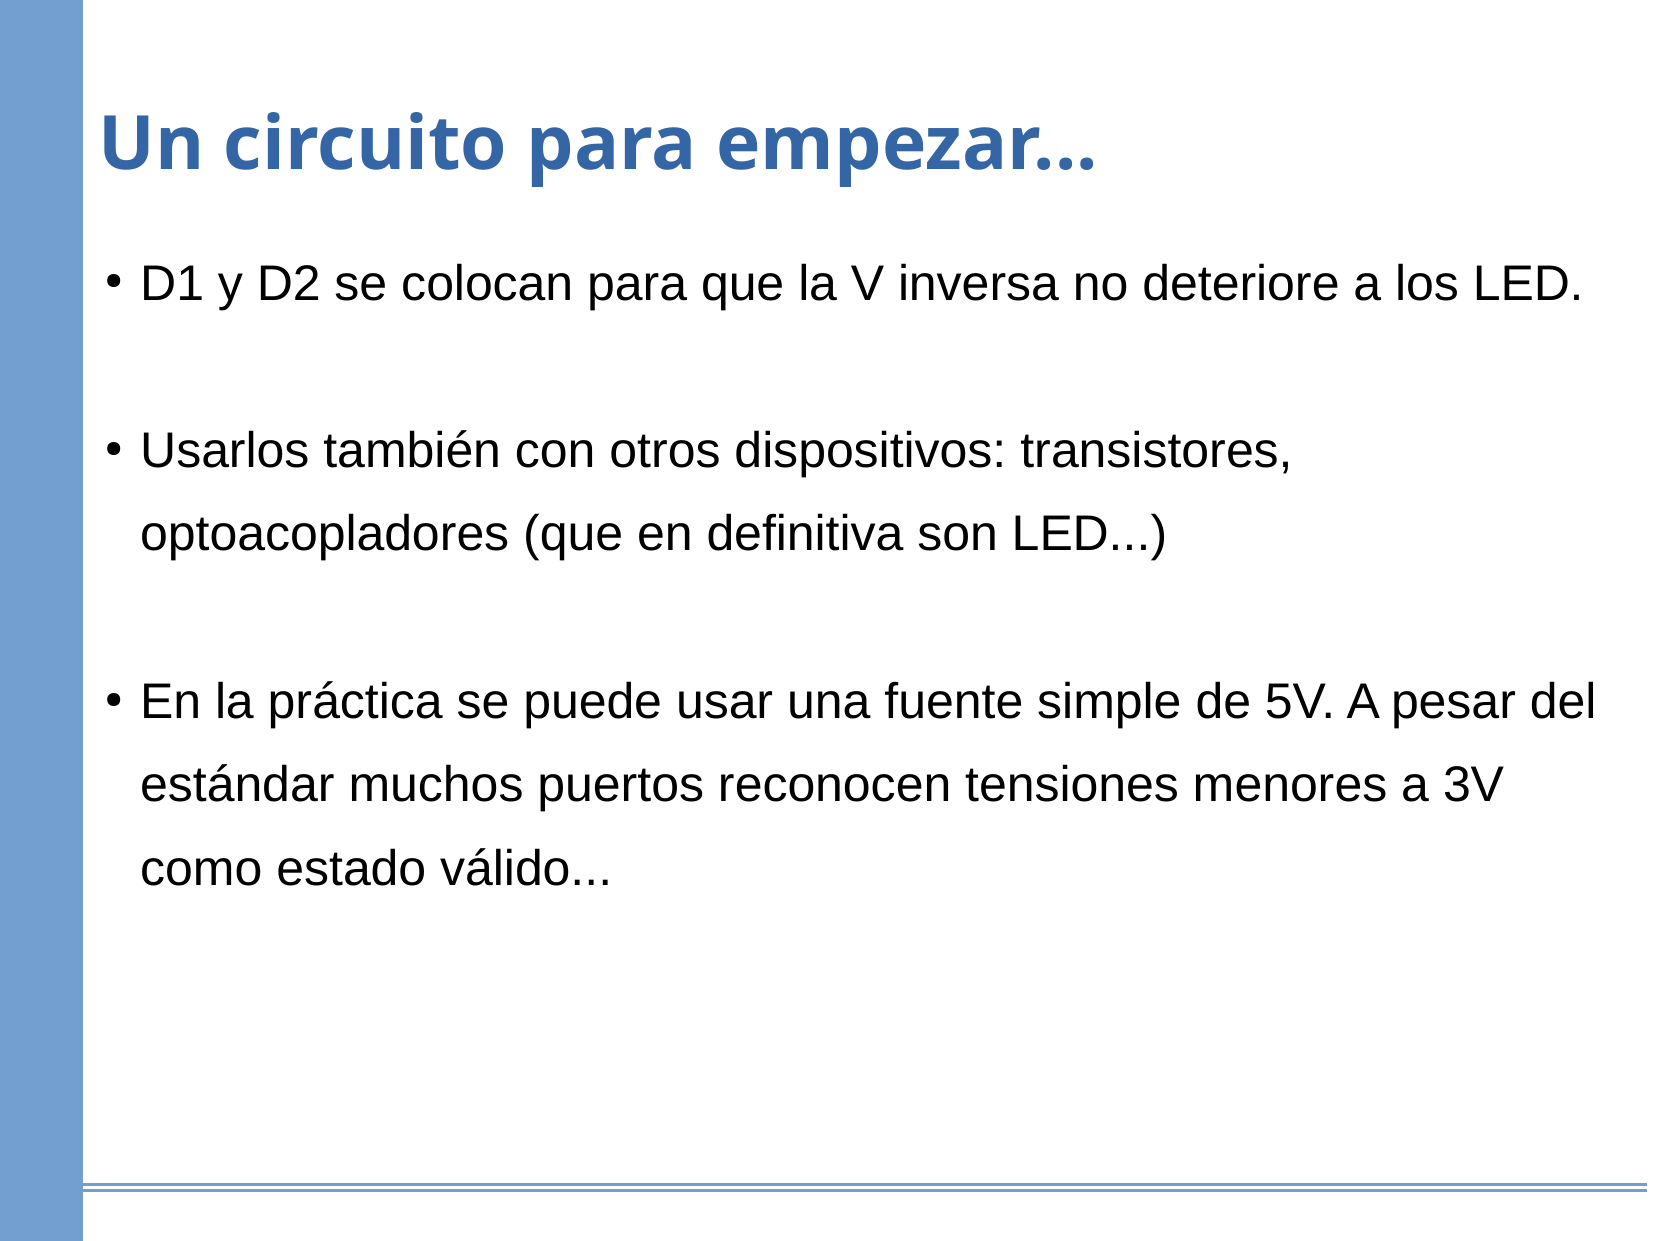

Un circuito para empezar...
D1 y D2 se colocan para que la V inversa no deteriore a los LED.
Usarlos también con otros dispositivos: transistores, optoacopladores (que en definitiva son LED...)
En la práctica se puede usar una fuente simple de 5V. A pesar del estándar muchos puertos reconocen tensiones menores a 3V como estado válido...